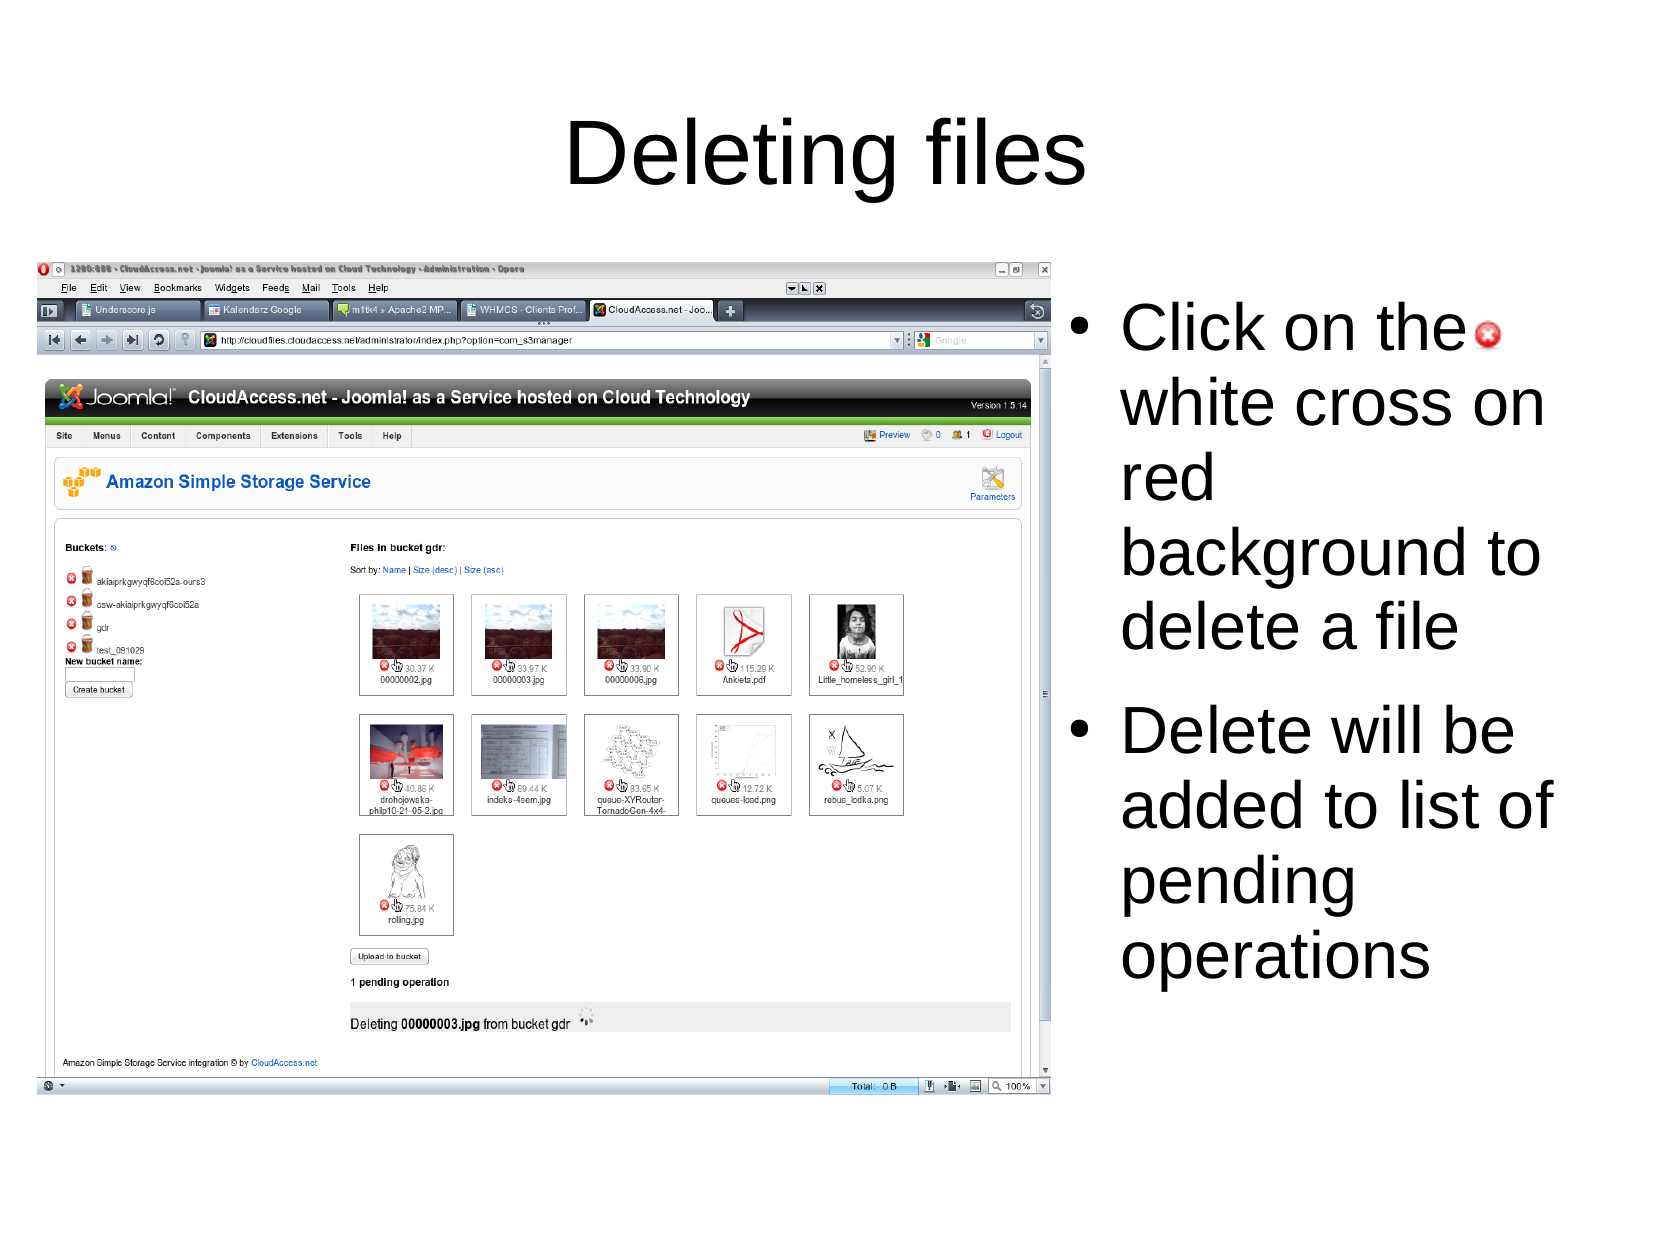

# Deleting files
Click on the white cross on red background to delete a file
Delete will be added to list of pending operations